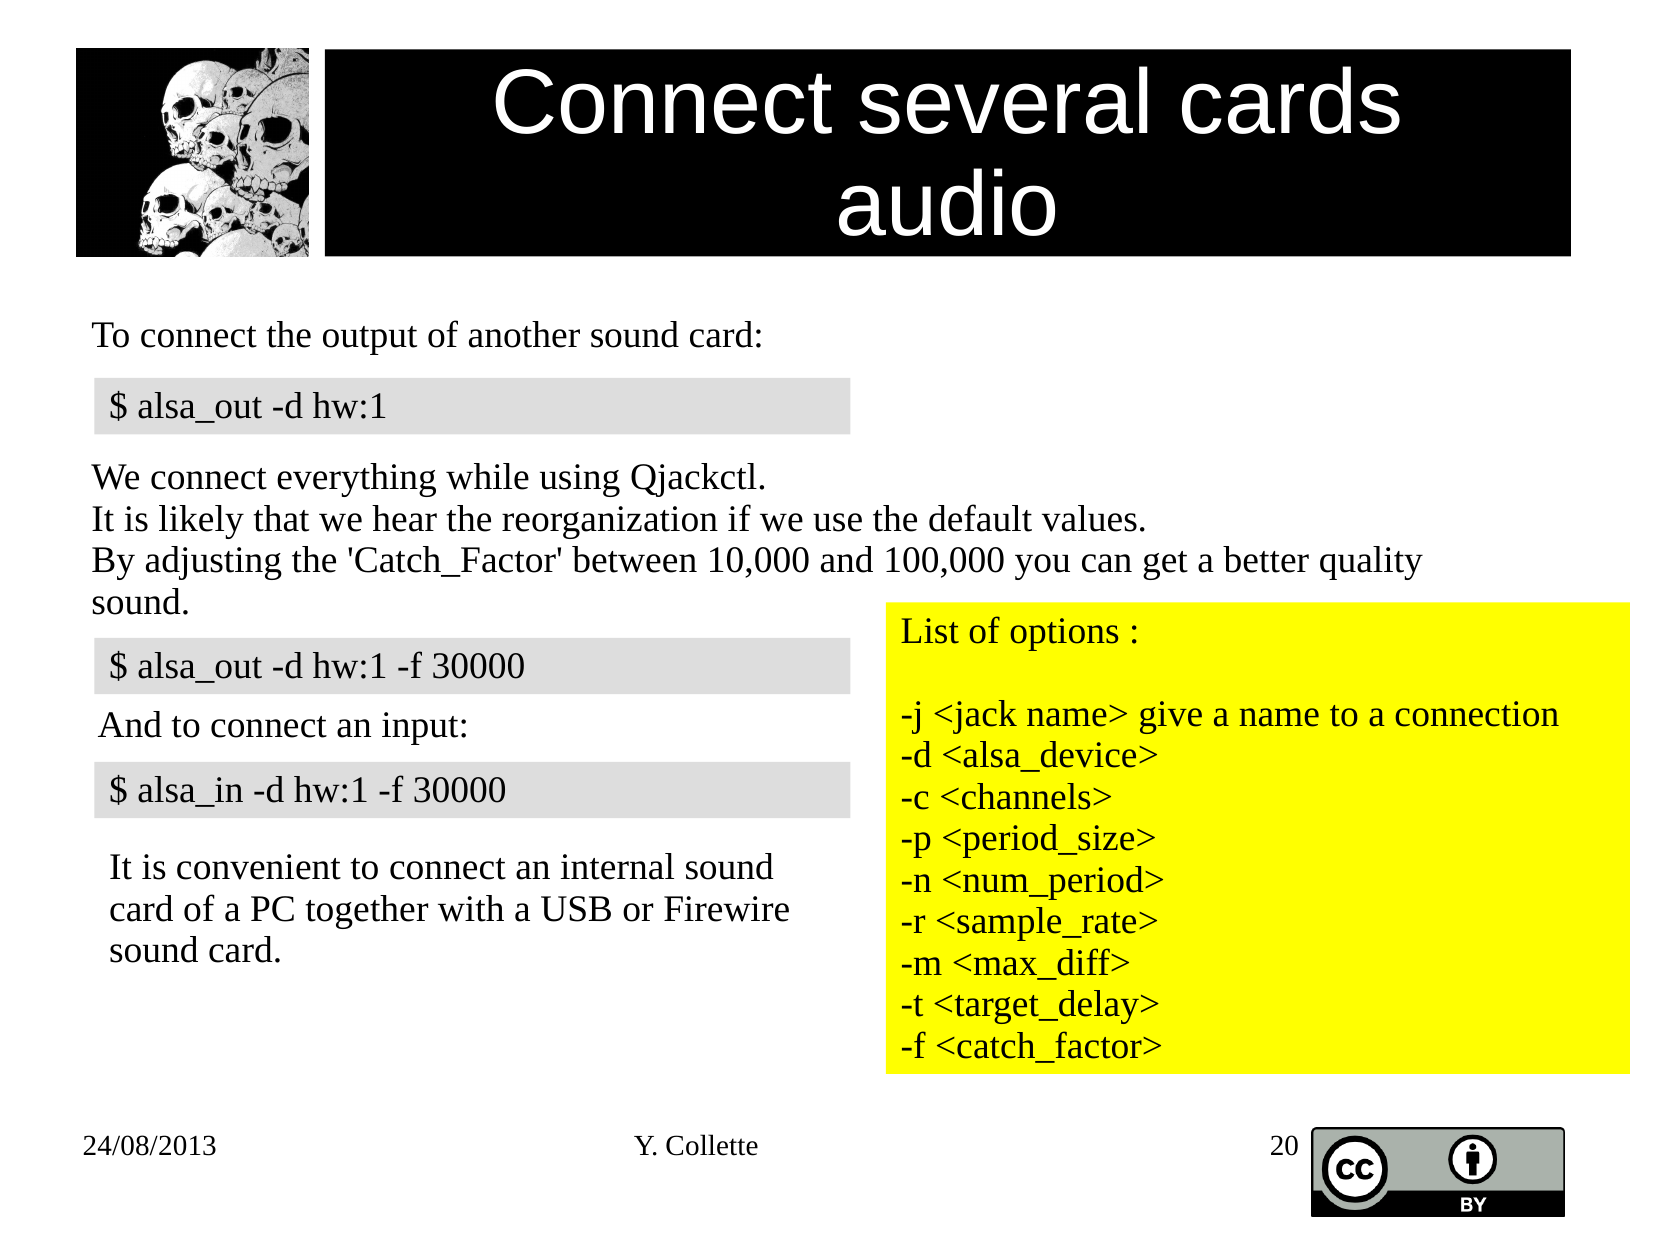

# Connect several cards
audio
To connect the output of another sound card:
$ alsa_out -d hw:1
We connect everything while using Qjackctl.
It is likely that we hear the reorganization if we use the default values.
By adjusting the 'Catch_Factor' between 10,000 and 100,000 you can get a better quality sound.
List of options :
-j <jack name> give a name to a connection
-d <alsa_device>
-c <channels>
-p <period_size>
-n <num_period>
-r <sample_rate>
-m <max_diff>
-t <target_delay>
-f <catch_factor>
$ alsa_out -d hw:1 -f 30000
And to connect an input:
$ alsa_in -d hw:1 -f 30000
It is convenient to connect an internal sound card of a PC together with a USB or Firewire sound card.
Y. Collette
20